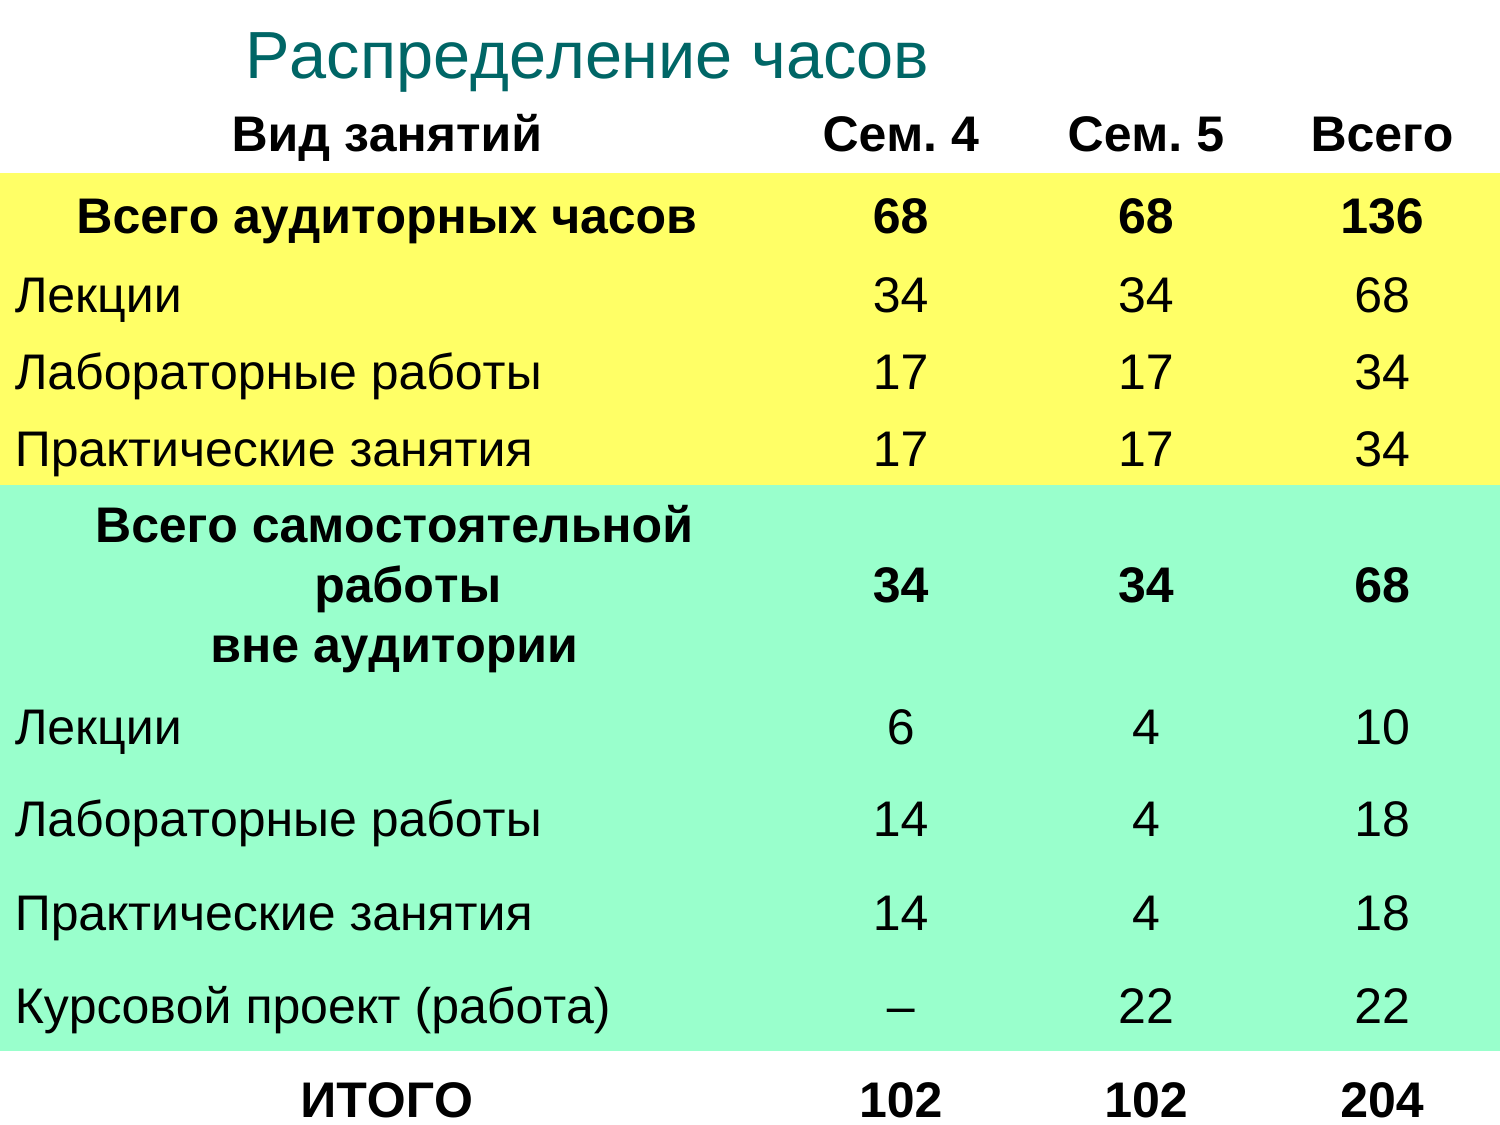

# Распределение часов
| Вид занятий | Сем. 4 | Сем. 5 | Всего |
| --- | --- | --- | --- |
| Всего аудиторных часов | 68 | 68 | 136 |
| Лекции | 34 | 34 | 68 |
| Лабораторные работы | 17 | 17 | 34 |
| Практические занятия | 17 | 17 | 34 |
| Всего самостоятельной работы вне аудитории | 34 | 34 | 68 |
| Лекции | 6 | 4 | 10 |
| Лабораторные работы | 14 | 4 | 18 |
| Практические занятия | 14 | 4 | 18 |
| Курсовой проект (работа) | – | 22 | 22 |
| ИТОГО | 102 | 102 | 204 |